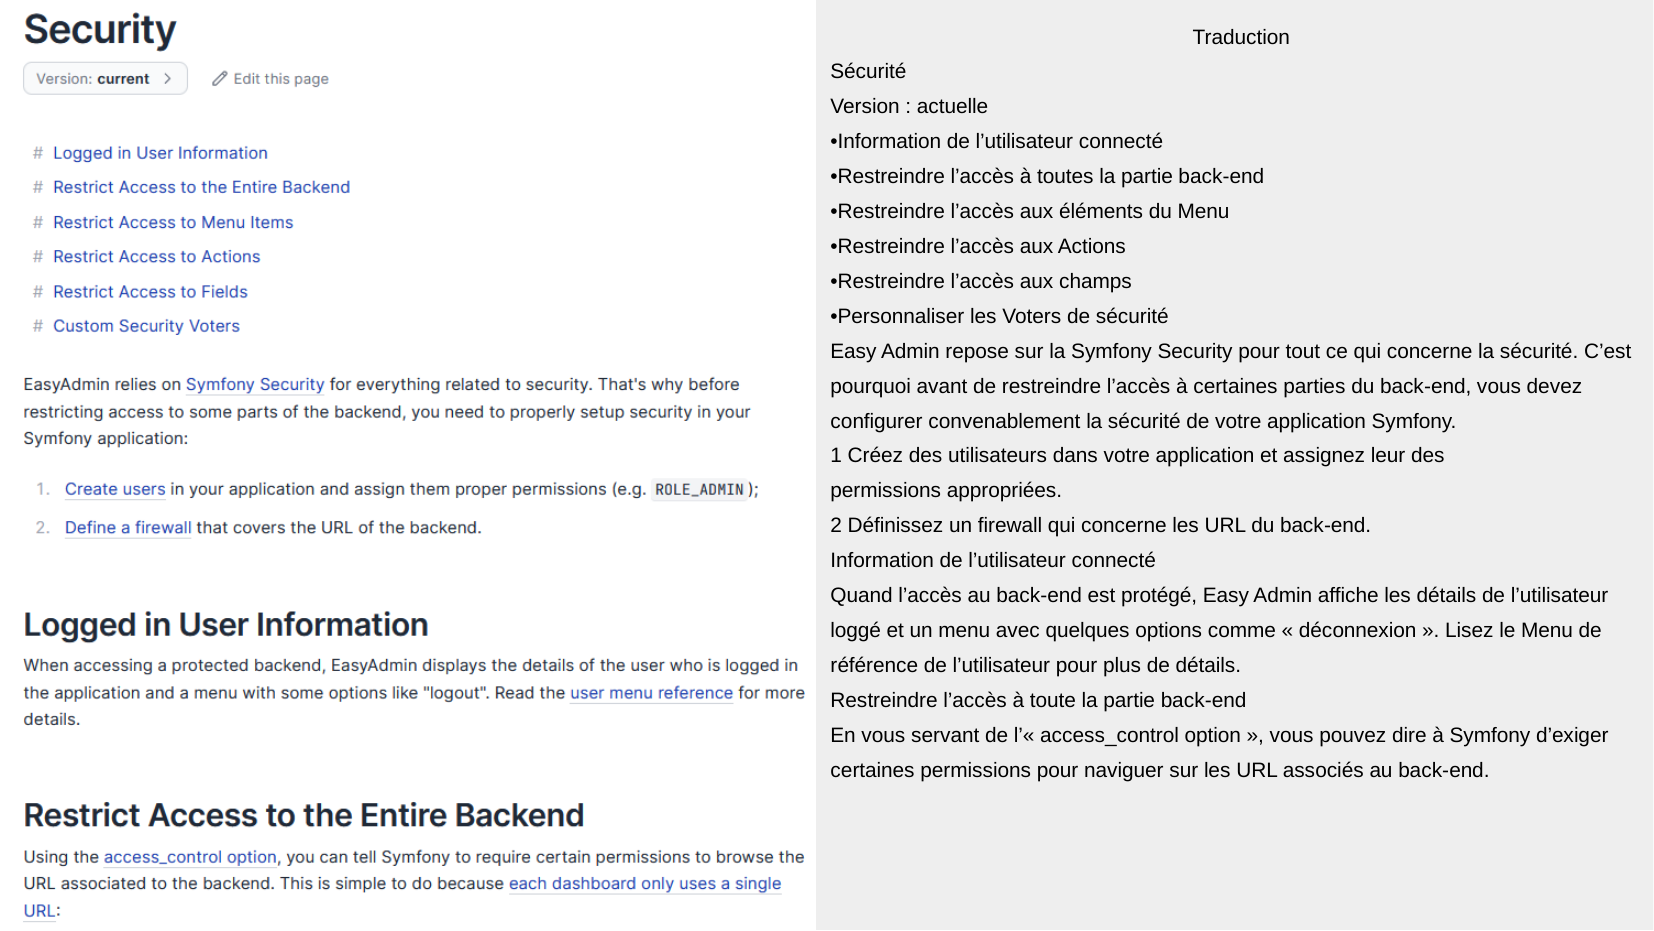

Traduction
Sécurité
Version : actuelle
•Information de l’utilisateur connecté
•Restreindre l’accès à toutes la partie back-end
•Restreindre l’accès aux éléments du Menu
•Restreindre l’accès aux Actions
•Restreindre l’accès aux champs
•Personnaliser les Voters de sécurité
Easy Admin repose sur la Symfony Security pour tout ce qui concerne la sécurité. C’est
pourquoi avant de restreindre l’accès à certaines parties du back-end, vous devez
configurer convenablement la sécurité de votre application Symfony.
1 Créez des utilisateurs dans votre application et assignez leur des
permissions appropriées.
2 Définissez un firewall qui concerne les URL du back-end.
Information de l’utilisateur connecté
Quand l’accès au back-end est protégé, Easy Admin affiche les détails de l’utilisateur
loggé et un menu avec quelques options comme « déconnexion ». Lisez le Menu de
référence de l’utilisateur pour plus de détails.
Restreindre l’accès à toute la partie back-end
En vous servant de l’« access_control option », vous pouvez dire à Symfony d’exiger
certaines permissions pour naviguer sur les URL associés au back-end.